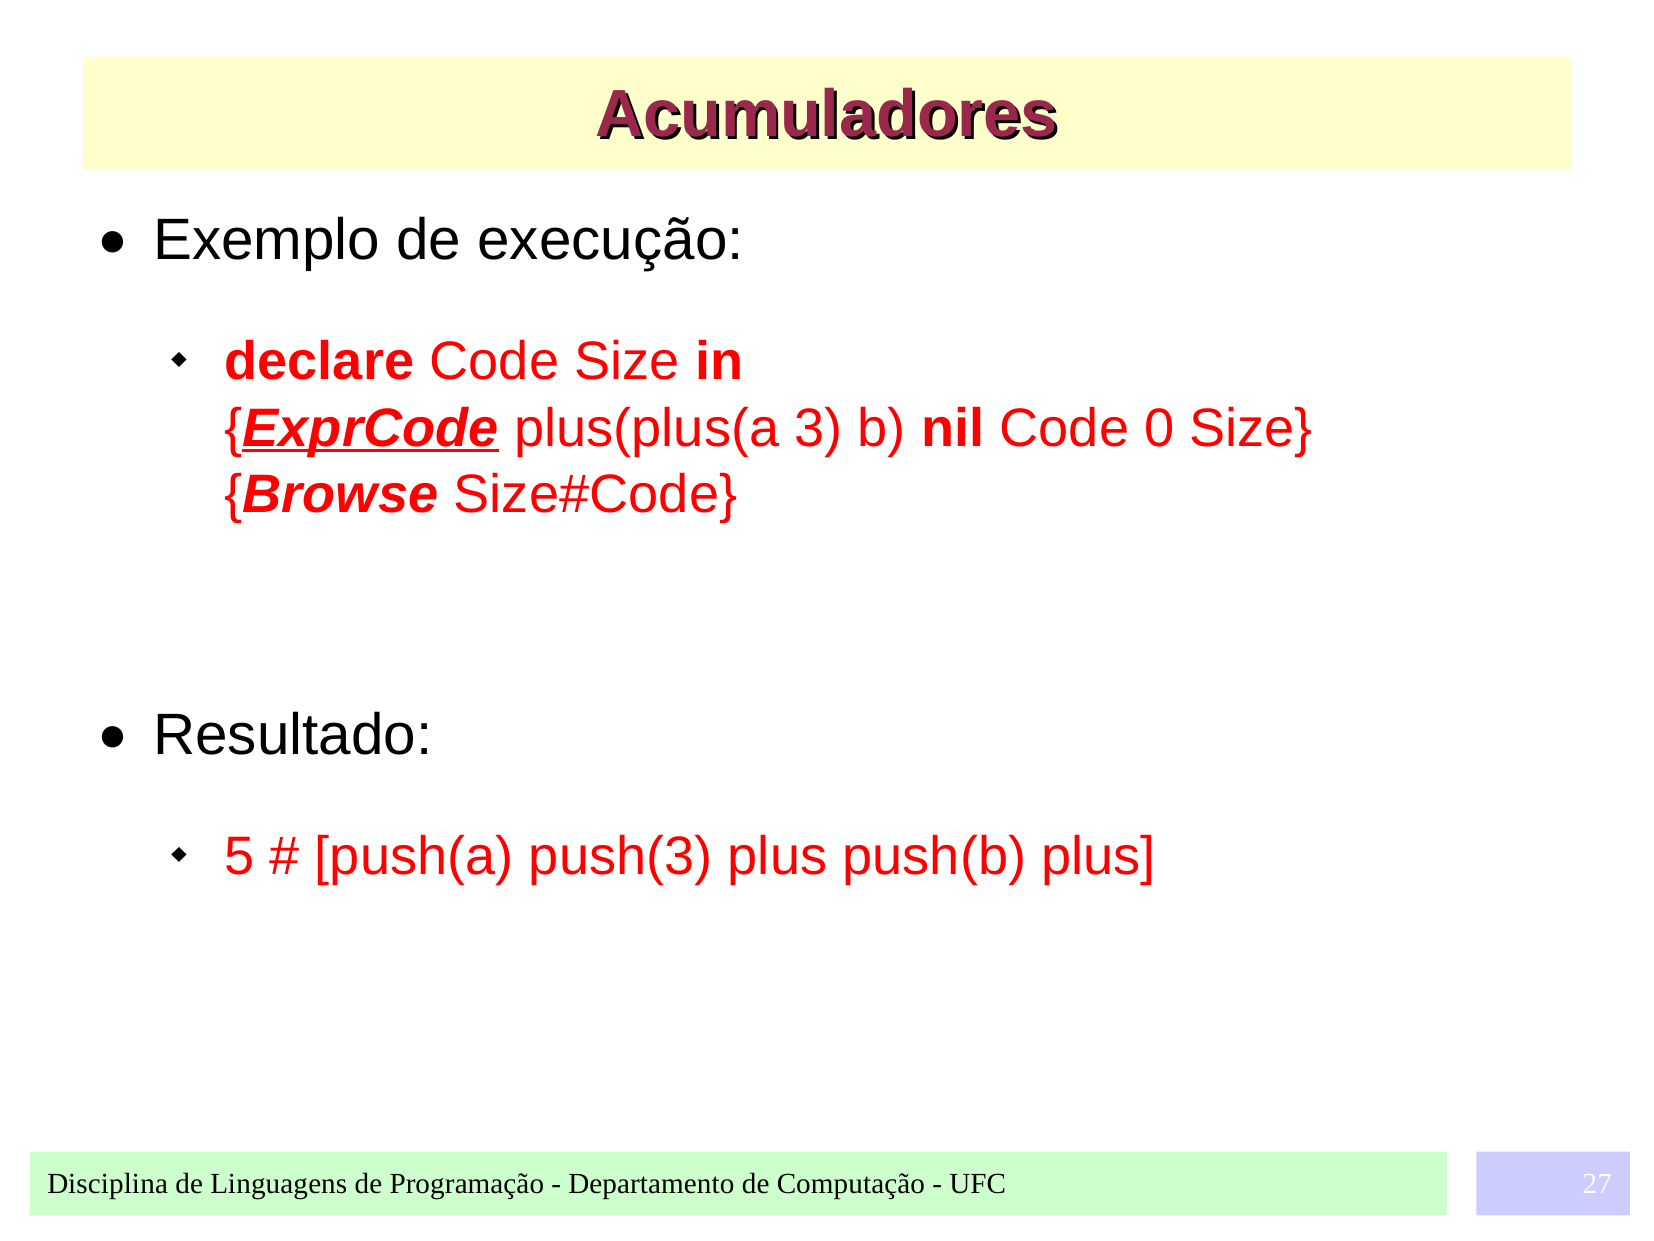

# Acumuladores
Exemplo de execução:
declare Code Size in
{ExprCode plus(plus(a 3) b) nil Code 0 Size}
{Browse Size#Code}
Resultado:
5 # [push(a) push(3) plus push(b) plus]
Disciplina de Linguagens de Programação - Departamento de Computação - UFC
27